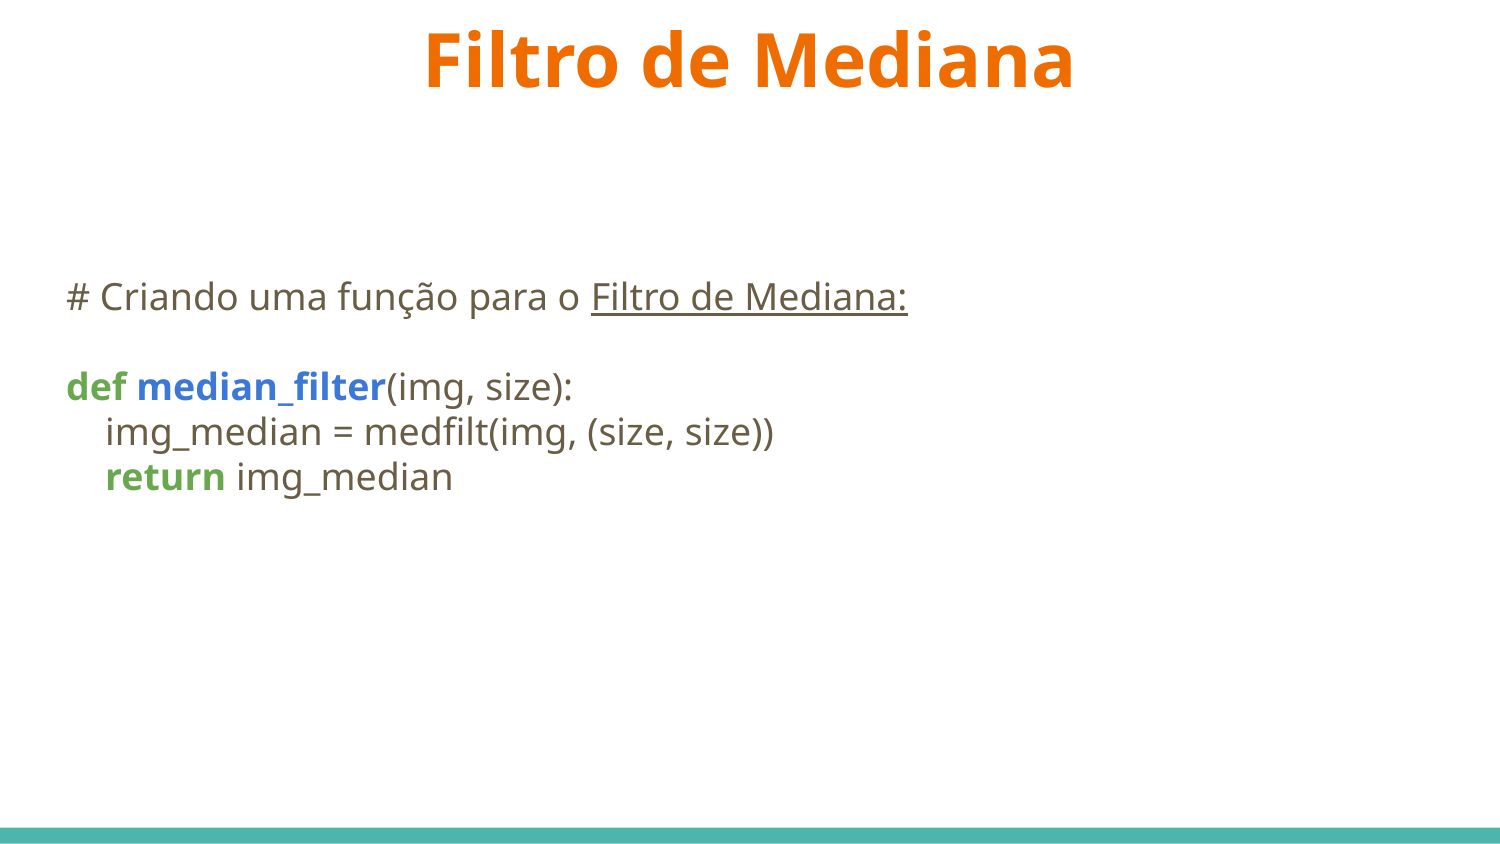

# Filtro de Mediana
# Criando uma função para o Filtro de Mediana:
def median_filter(img, size):
 img_median = medfilt(img, (size, size))
 return img_median